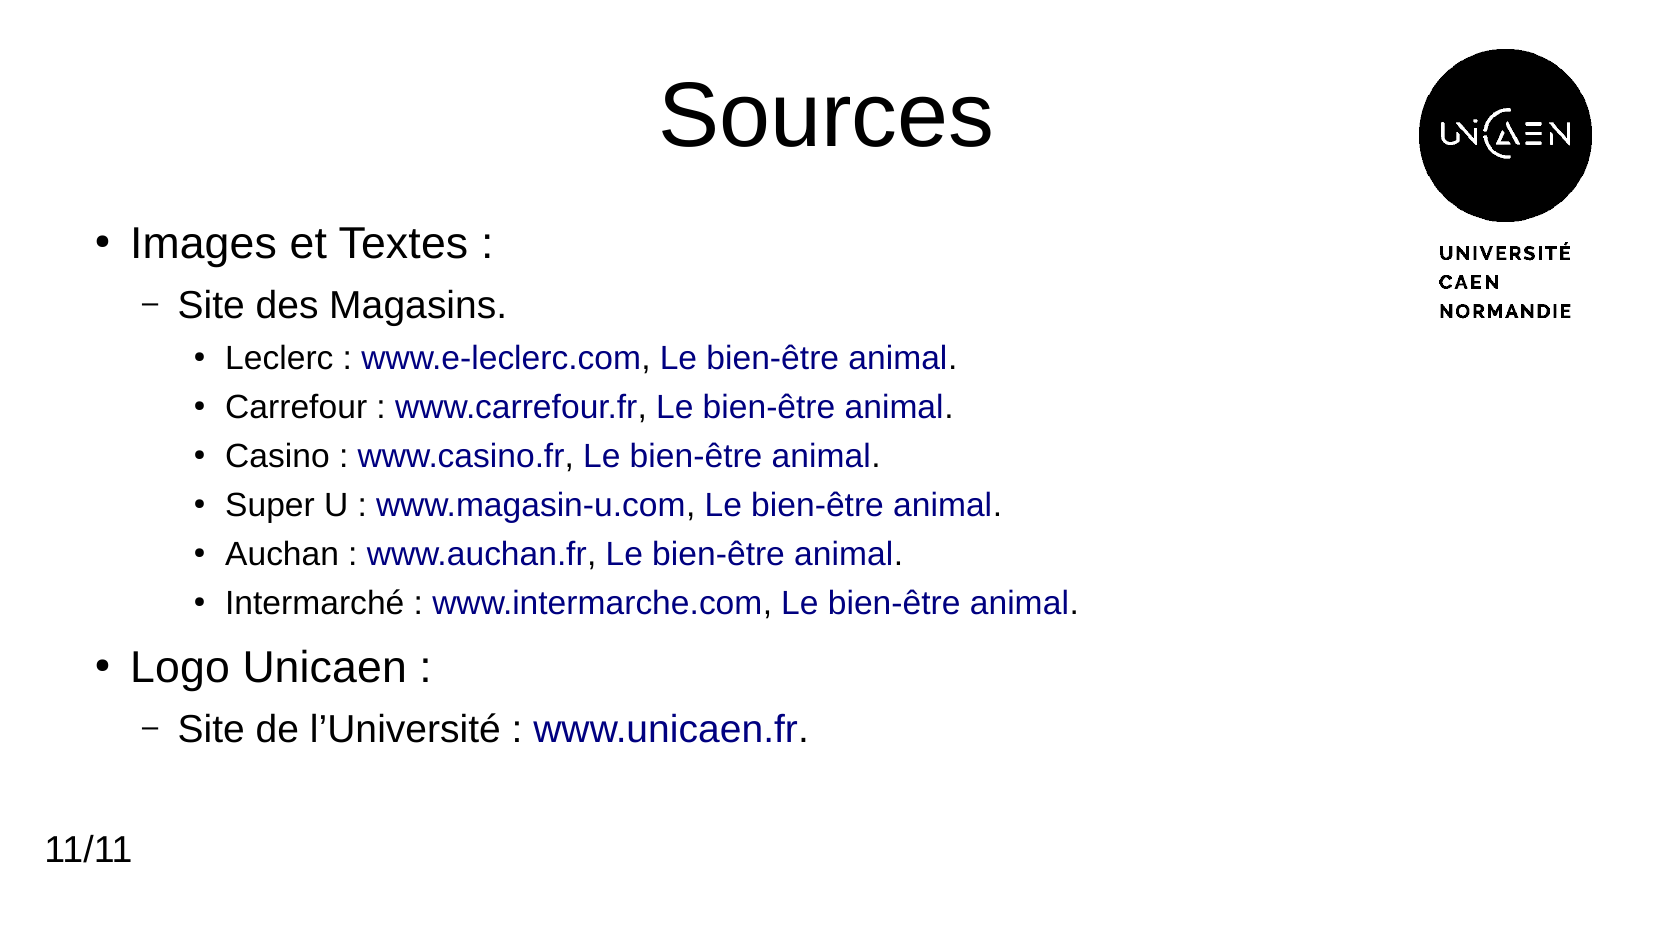

# Sources
Images et Textes :
Site des Magasins.
Leclerc : www.e-leclerc.com, Le bien-être animal.
Carrefour : www.carrefour.fr, Le bien-être animal.
Casino : www.casino.fr, Le bien-être animal.
Super U : www.magasin-u.com, Le bien-être animal.
Auchan : www.auchan.fr, Le bien-être animal.
Intermarché : www.intermarche.com, Le bien-être animal.
Logo Unicaen :
Site de l’Université : www.unicaen.fr.